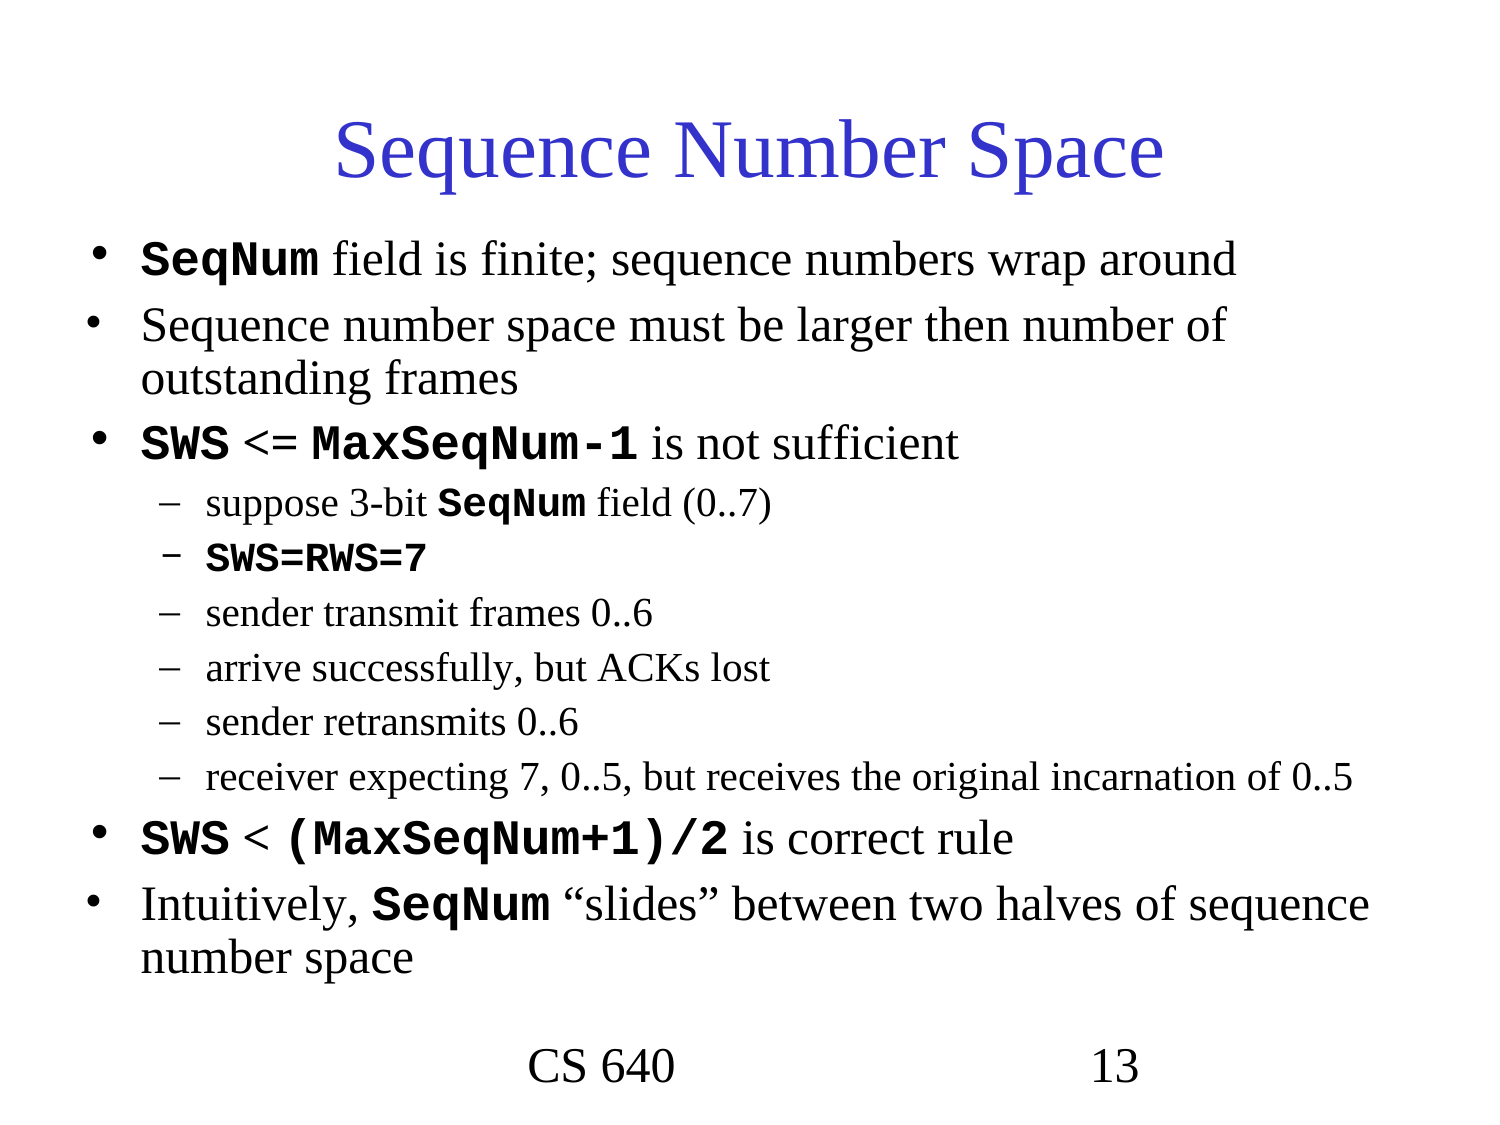

# Sequence Number Space
SeqNum field is finite; sequence numbers wrap around
Sequence number space must be larger then number of outstanding frames
SWS <= MaxSeqNum-1 is not sufficient
suppose 3-bit SeqNum field (0..7)
SWS=RWS=7
sender transmit frames 0..6
arrive successfully, but ACKs lost
sender retransmits 0..6
receiver expecting 7, 0..5, but receives the original incarnation of 0..5
SWS < (MaxSeqNum+1)/2 is correct rule
Intuitively, SeqNum “slides” between two halves of sequence number space
Fall 2001
CS 640
13